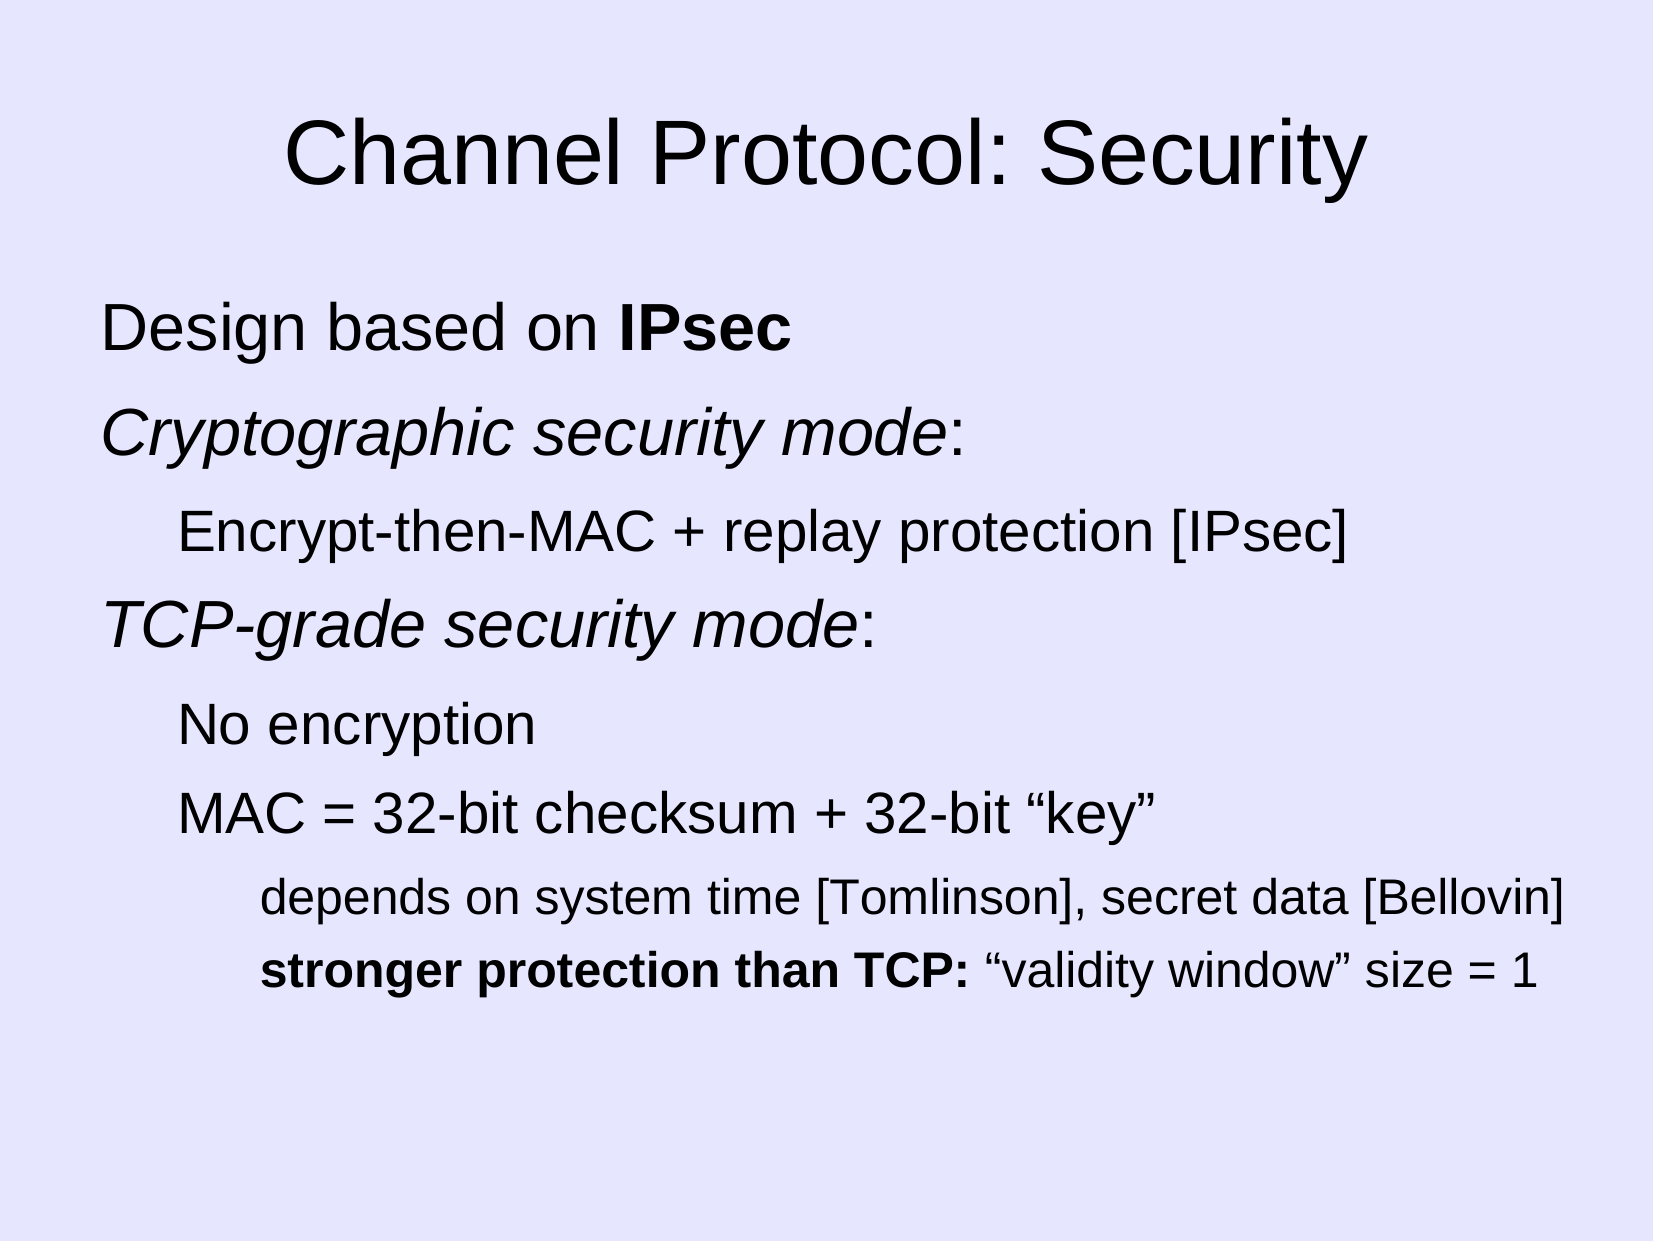

# Channel Protocol: Security
Design based on IPsec
Cryptographic security mode:
Encrypt-then-MAC + replay protection [IPsec]
TCP-grade security mode:
No encryption
MAC = 32-bit checksum + 32-bit “key”
depends on system time [Tomlinson], secret data [Bellovin]
stronger protection than TCP: “validity window” size = 1